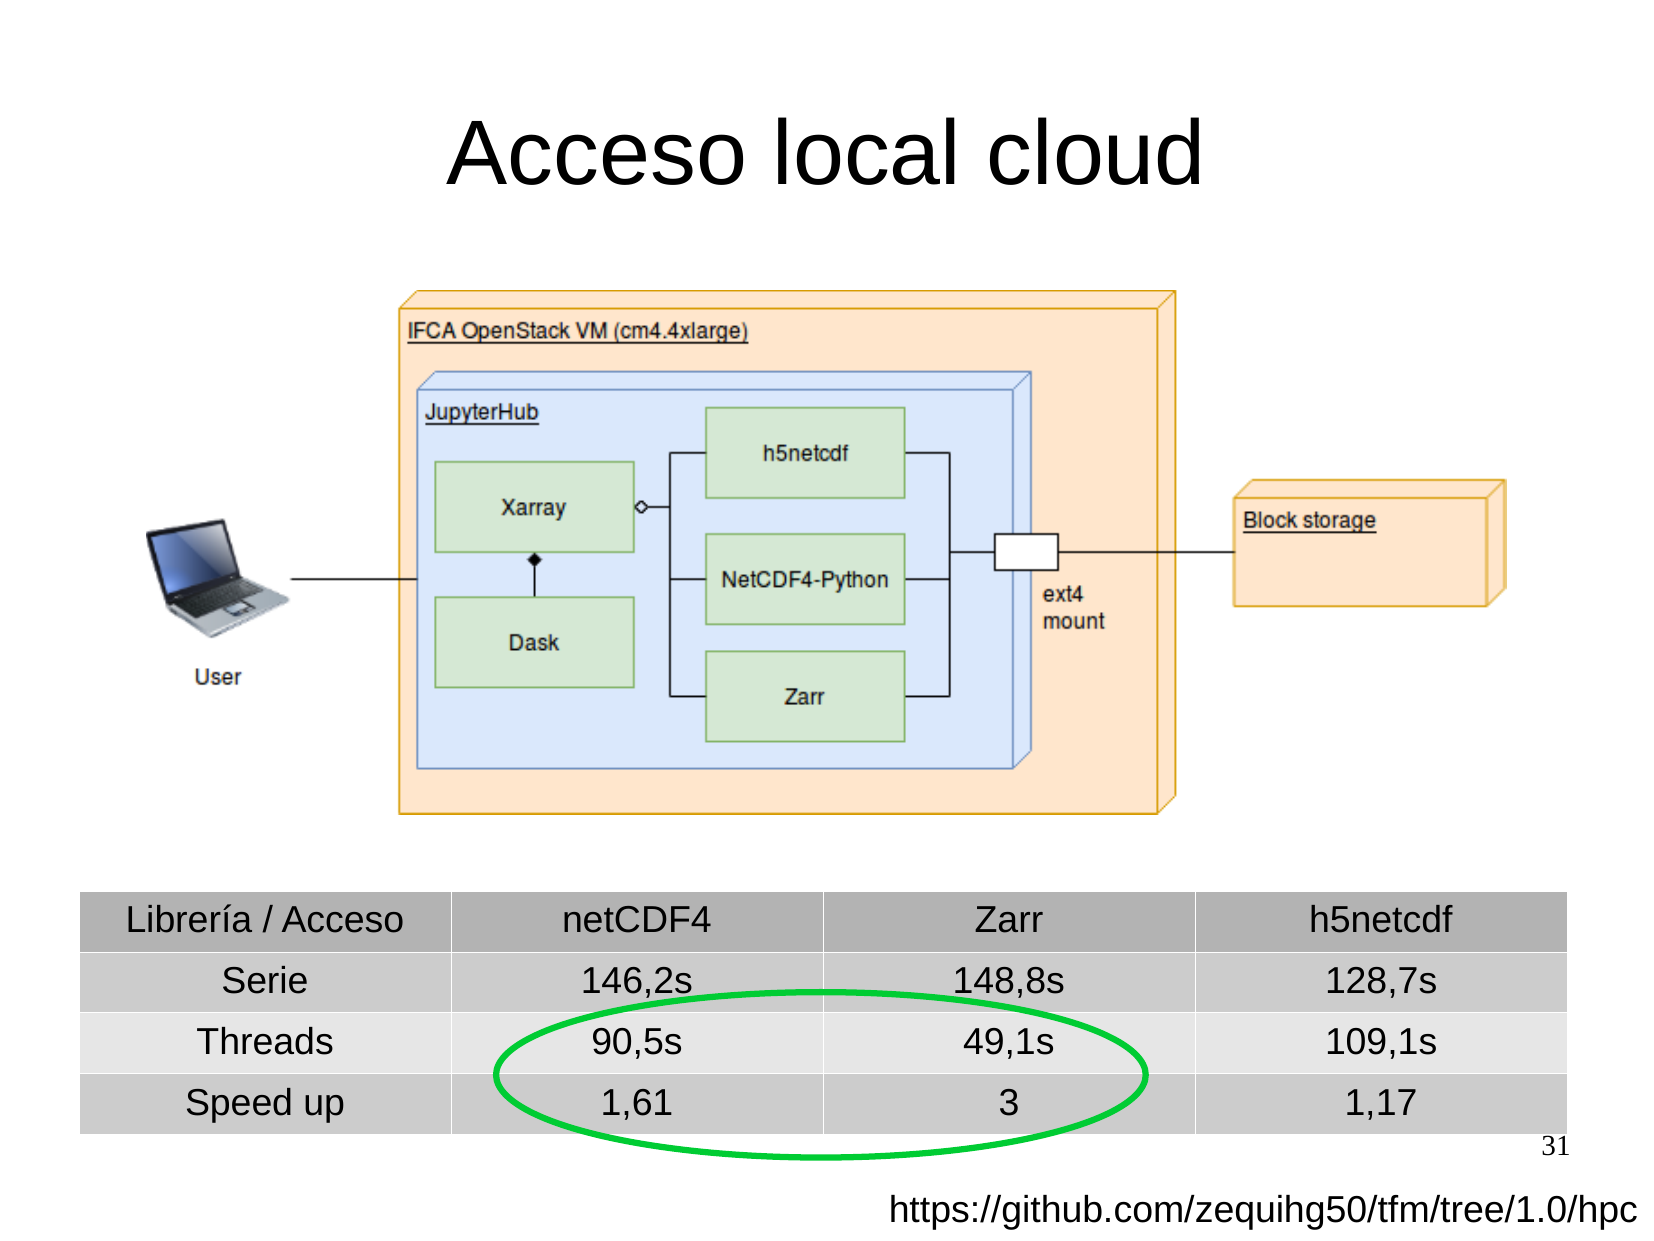

# Acceso local cloud
| Librería / Acceso | netCDF4 | Zarr | h5netcdf |
| --- | --- | --- | --- |
| Serie | 146,2s | 148,8s | 128,7s |
| Threads | 90,5s | 49,1s | 109,1s |
| Speed up | 1,61 | 3 | 1,17 |
31
https://github.com/zequihg50/tfm/tree/1.0/hpc